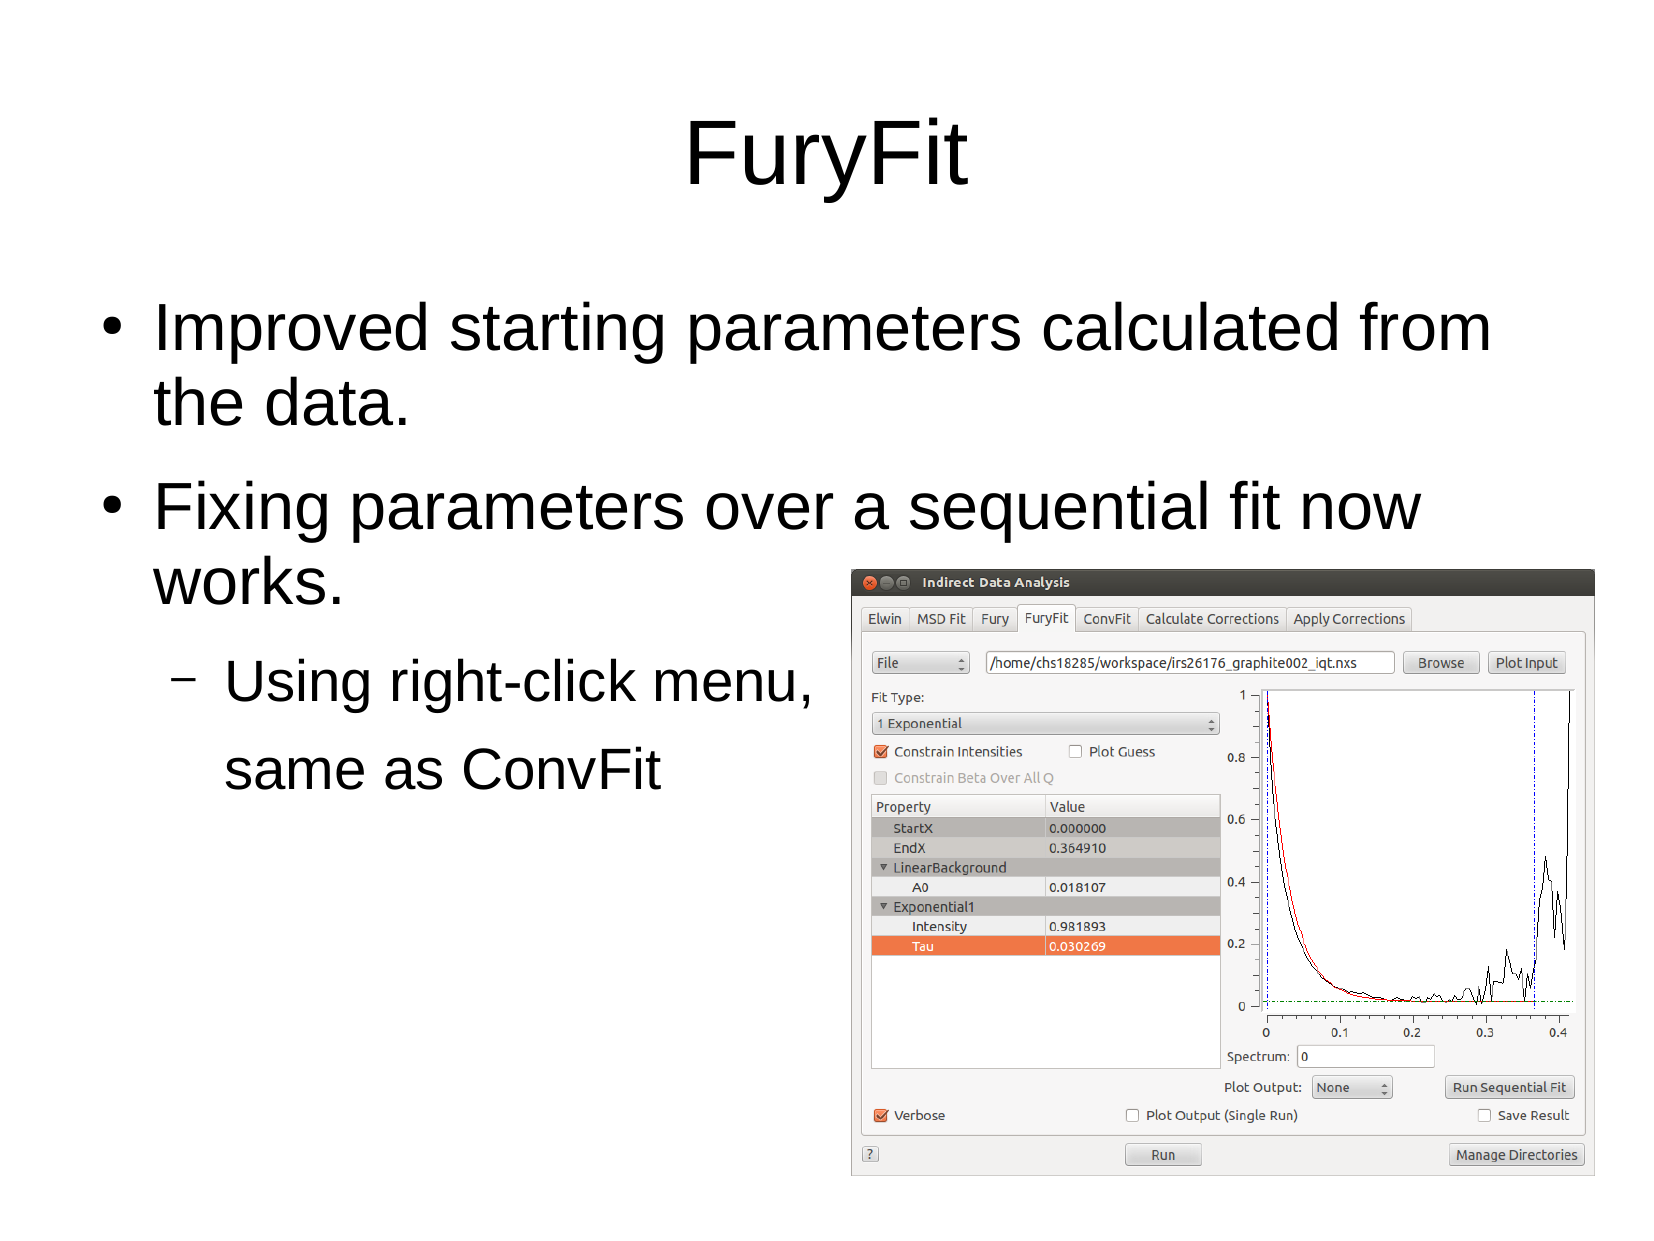

# FuryFit
Improved starting parameters calculated from the data.
Fixing parameters over a sequential fit now works.
Using right-click menu,
same as ConvFit